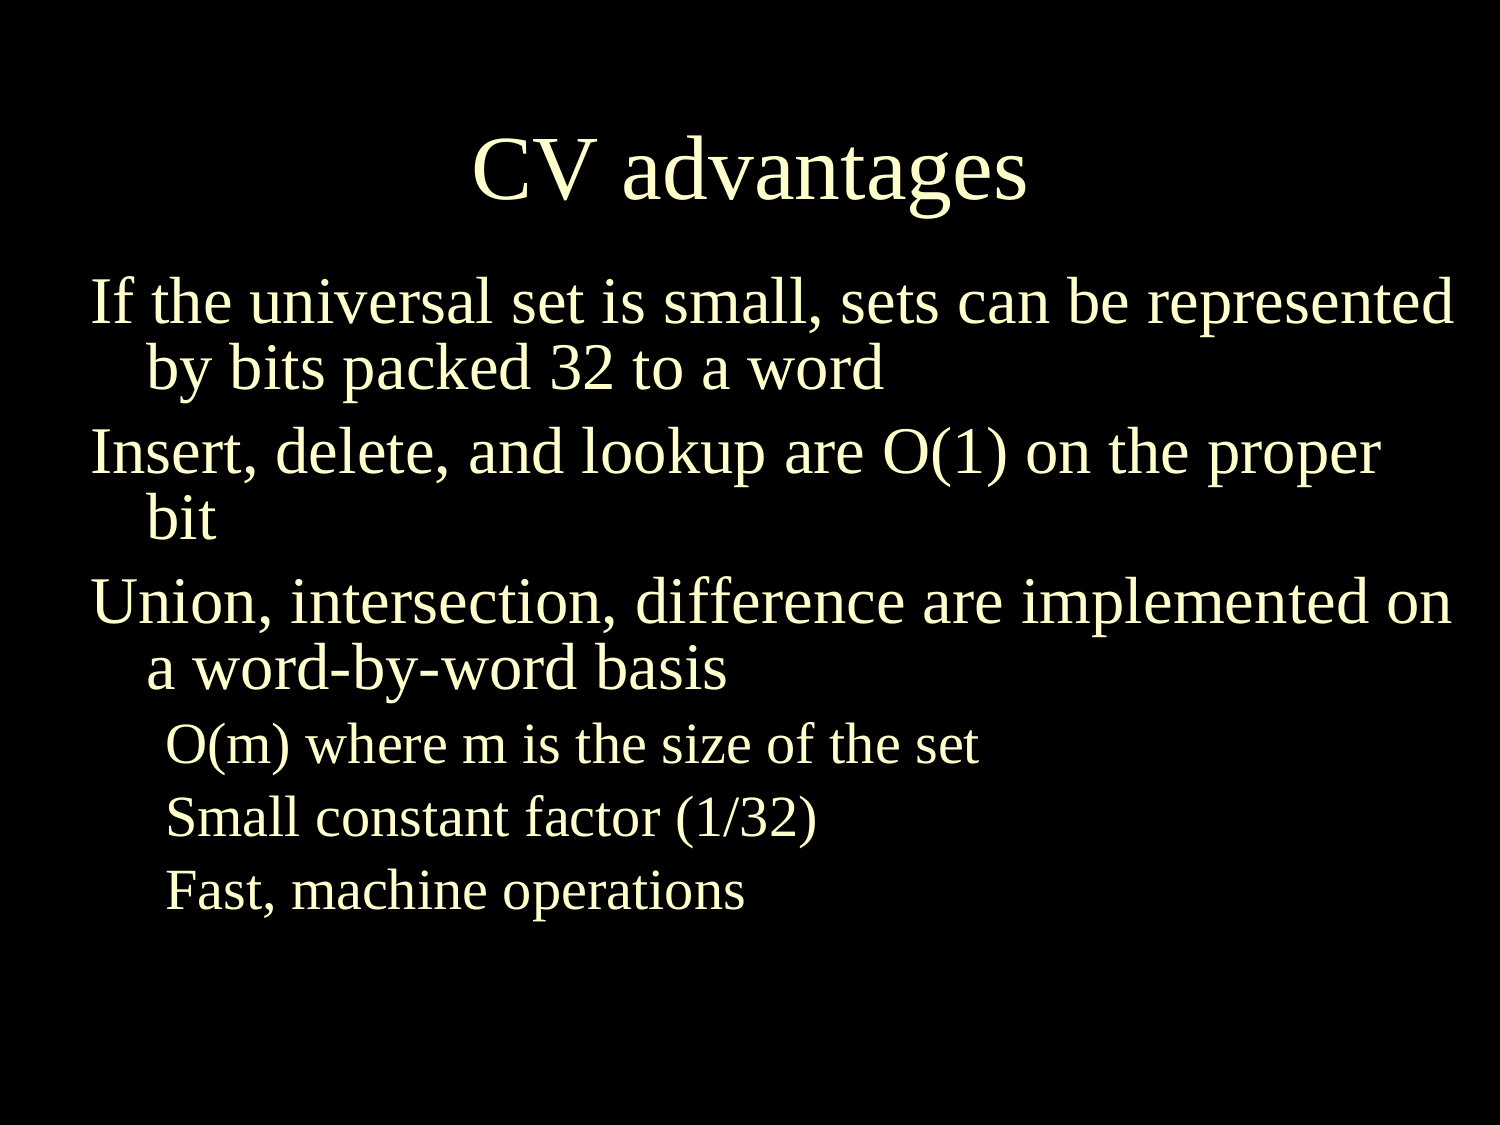

# CV advantages
If the universal set is small, sets can be represented by bits packed 32 to a word
Insert, delete, and lookup are O(1) on the proper bit
Union, intersection, difference are implemented on a word-by-word basis
O(m) where m is the size of the set
Small constant factor (1/32)
Fast, machine operations